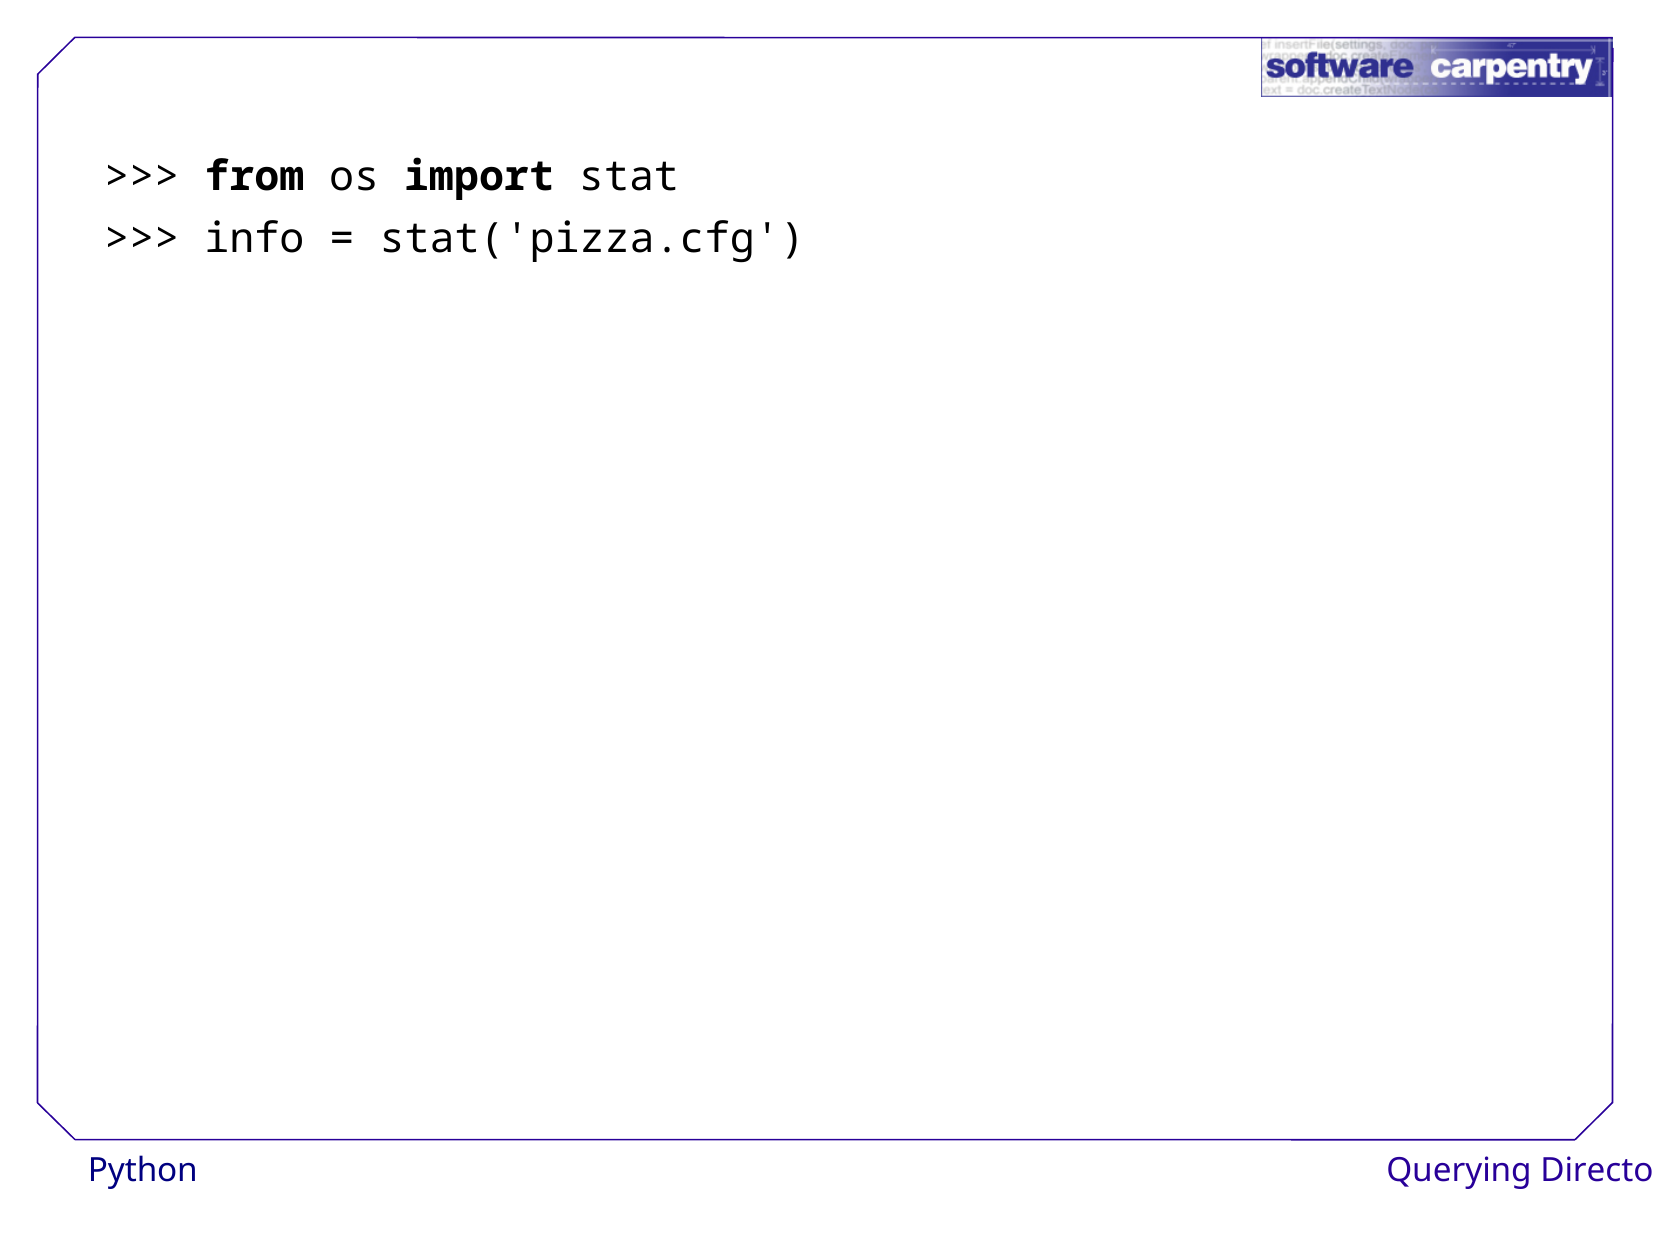

>>> from os import stat
>>> info = stat('pizza.cfg')